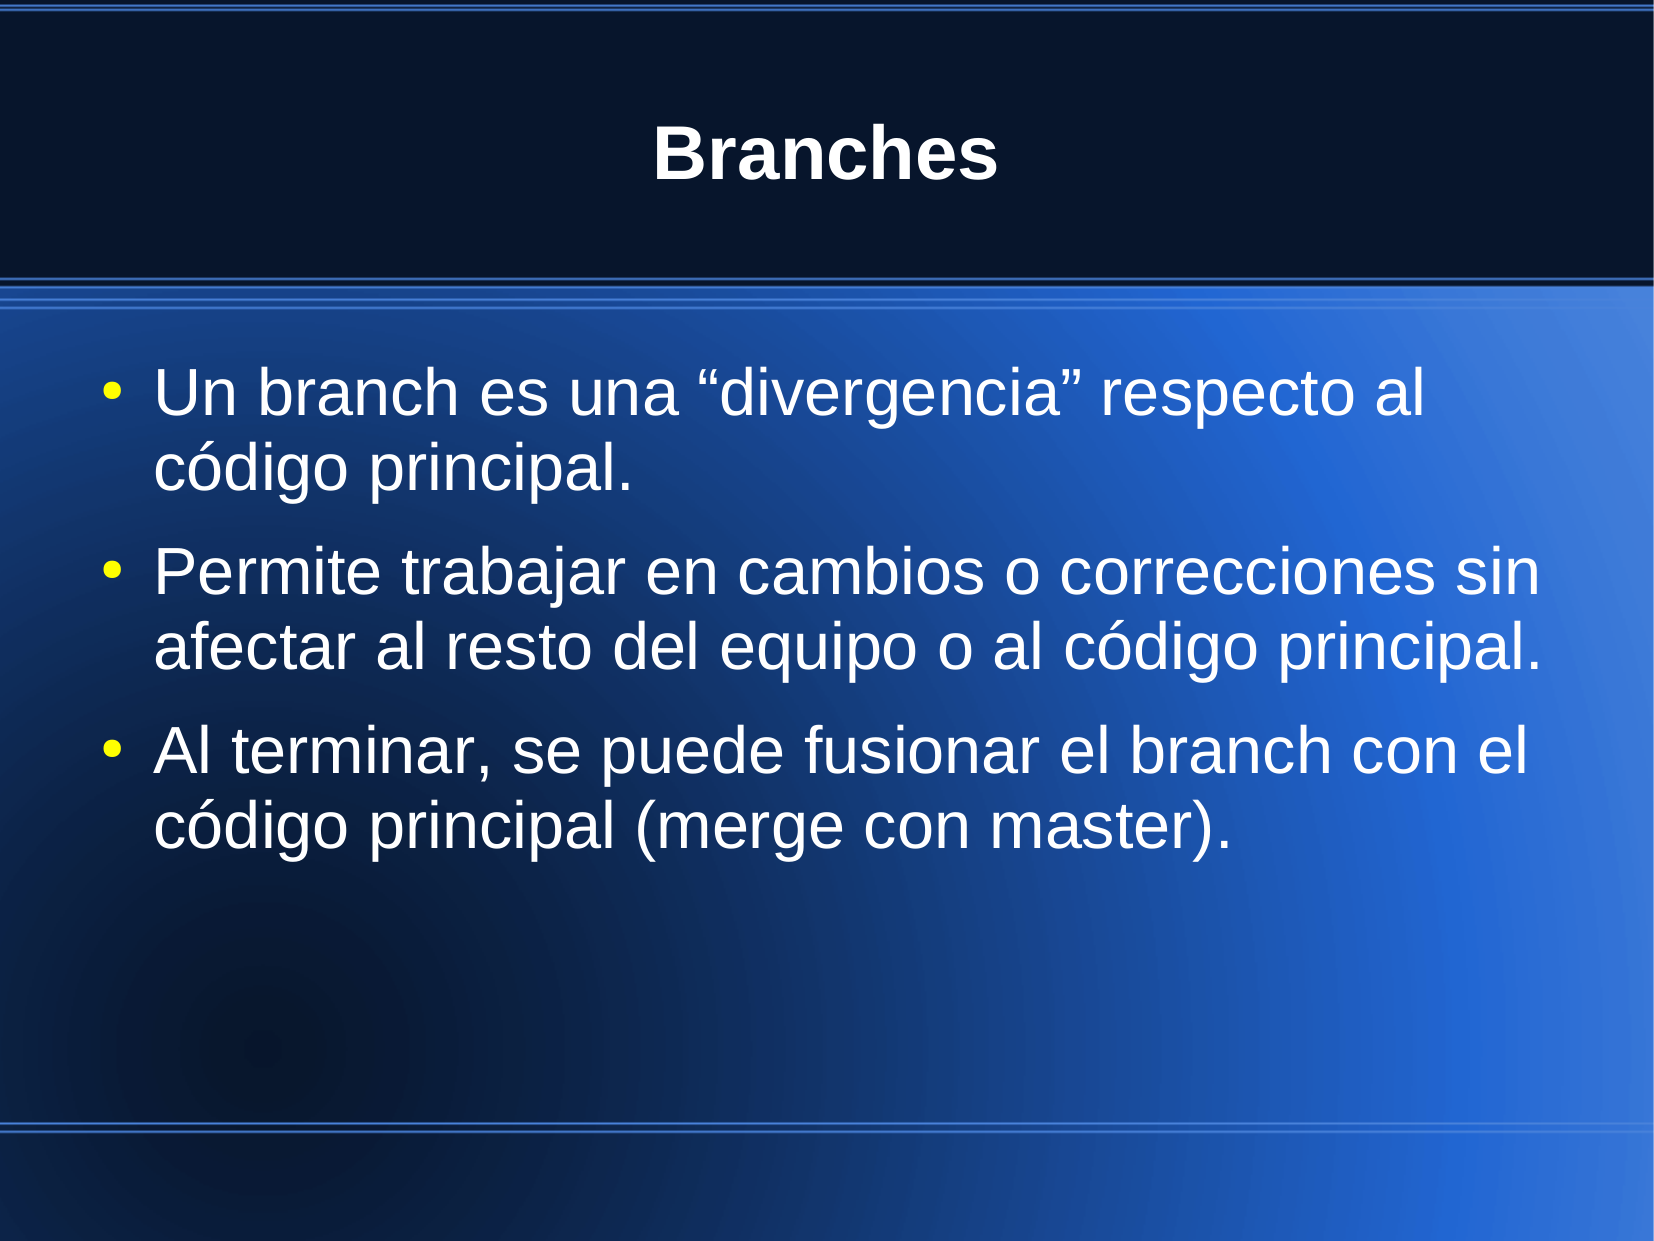

# Branches
Un branch es una “divergencia” respecto al código principal.
Permite trabajar en cambios o correcciones sin afectar al resto del equipo o al código principal.
Al terminar, se puede fusionar el branch con el código principal (merge con master).